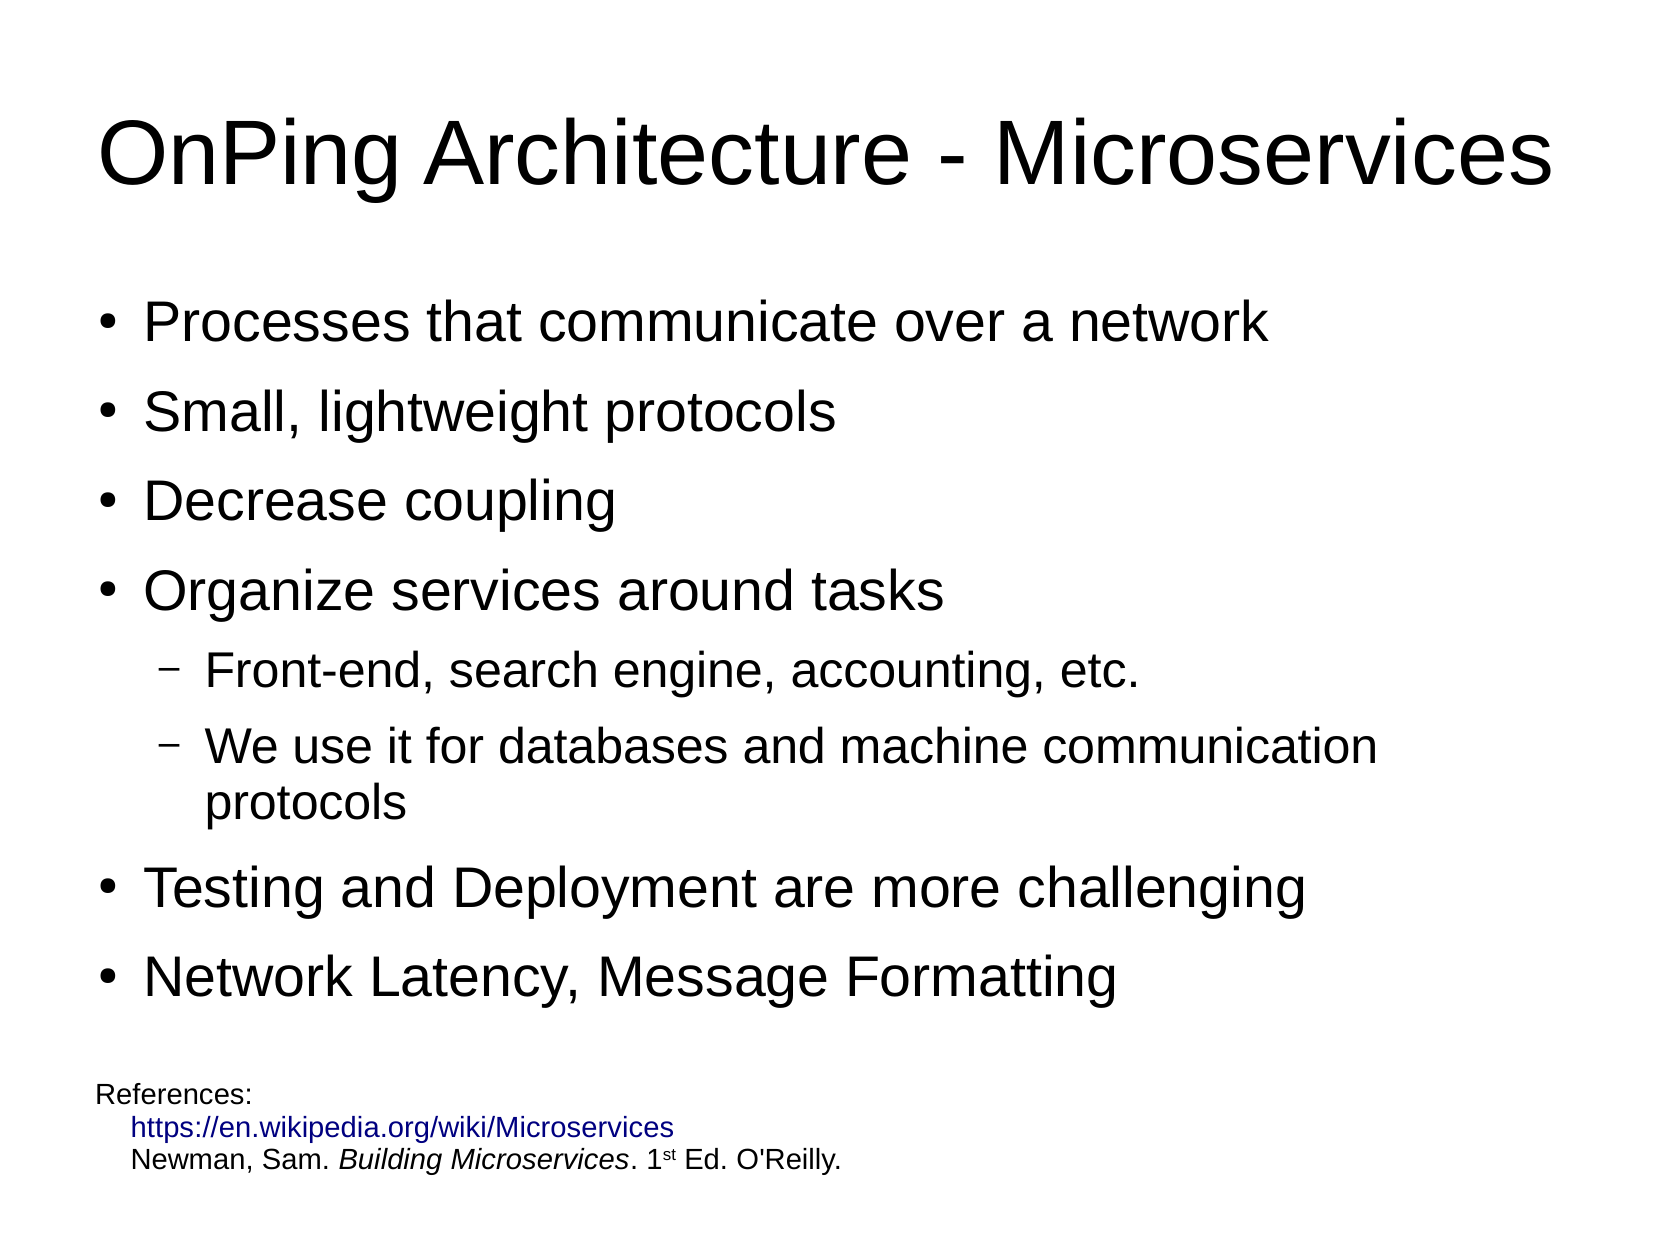

# OnPing Architecture - Microservices
Processes that communicate over a network
Small, lightweight protocols
Decrease coupling
Organize services around tasks
Front-end, search engine, accounting, etc.
We use it for databases and machine communication protocols
Testing and Deployment are more challenging
Network Latency, Message Formatting
References:
https://en.wikipedia.org/wiki/Microservices
Newman, Sam. Building Microservices. 1st Ed. O'Reilly.